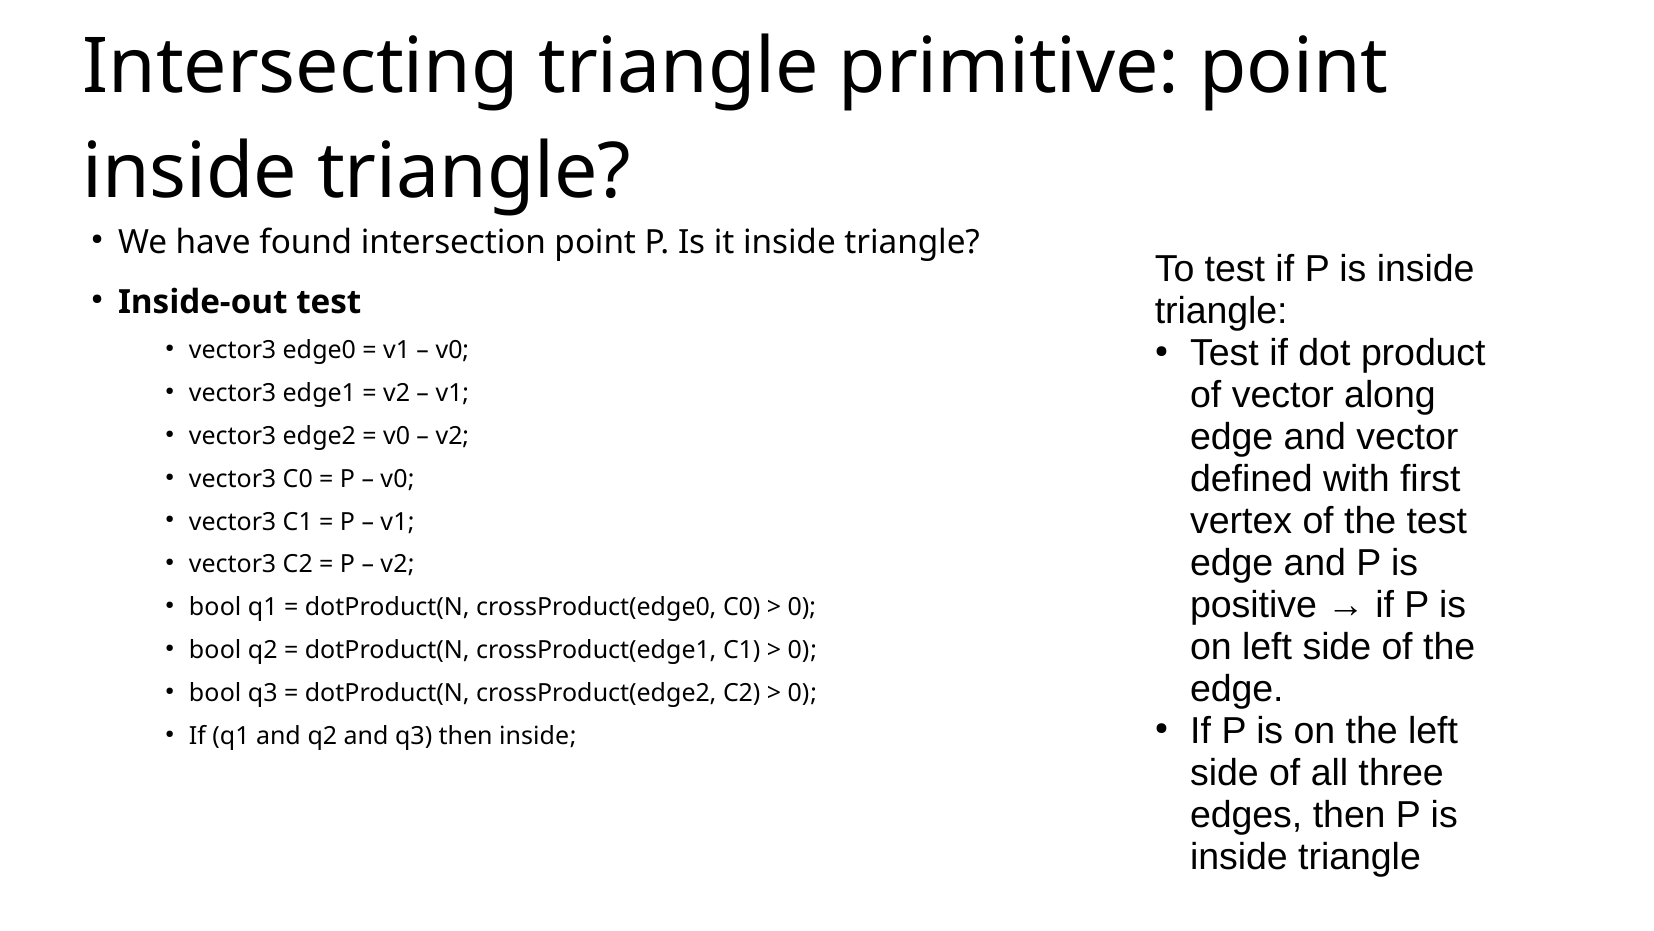

# Intersecting triangle primitive: point inside triangle?
We have found intersection point P. Is it inside triangle?
Inside-out test
vector3 edge0 = v1 – v0;
vector3 edge1 = v2 – v1;
vector3 edge2 = v0 – v2;
vector3 C0 = P – v0;
vector3 C1 = P – v1;
vector3 C2 = P – v2;
bool q1 = dotProduct(N, crossProduct(edge0, C0) > 0);
bool q2 = dotProduct(N, crossProduct(edge1, C1) > 0);
bool q3 = dotProduct(N, crossProduct(edge2, C2) > 0);
If (q1 and q2 and q3) then inside;
To test if P is inside triangle:
Test if dot product of vector along edge and vector defined with first vertex of the test edge and P is positive → if P is on left side of the edge.
If P is on the left side of all three edges, then P is inside triangle